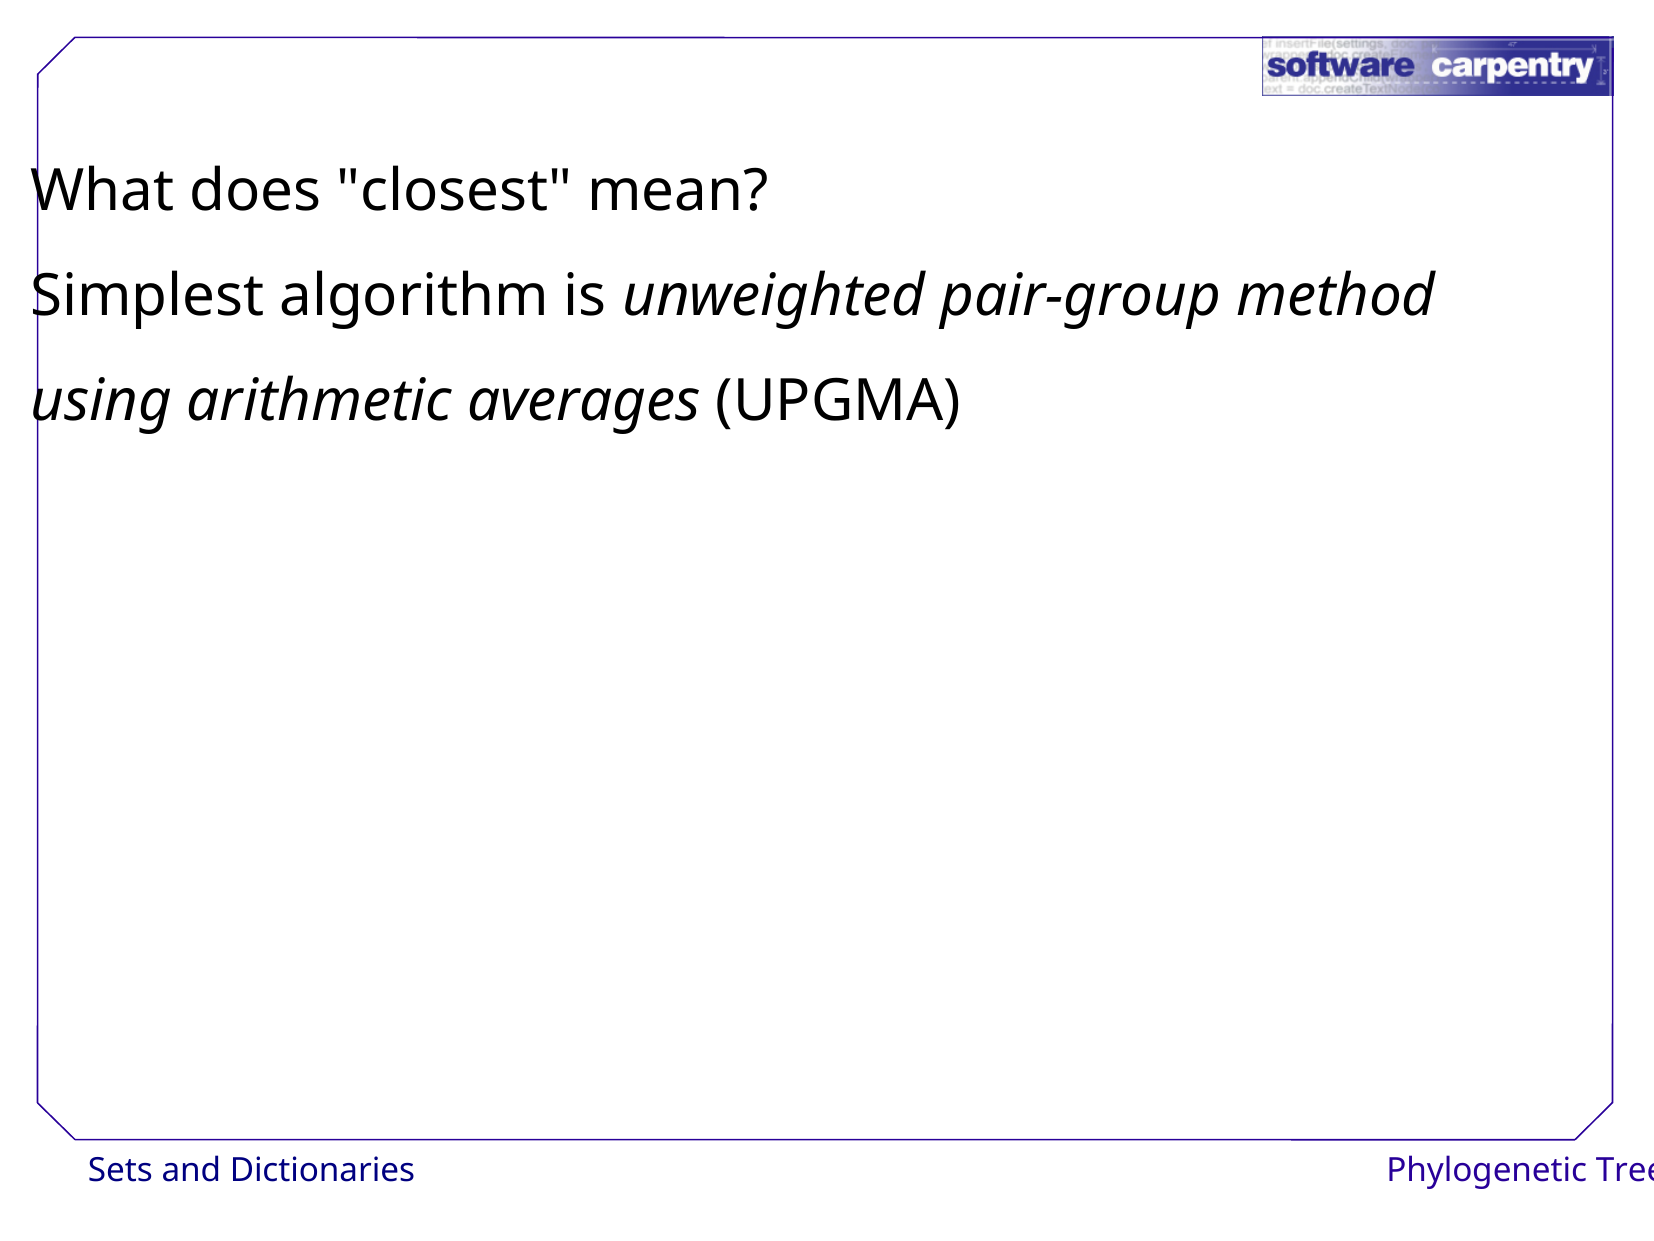

What does "closest" mean?
Simplest algorithm is unweighted pair-group method
using arithmetic averages (UPGMA)